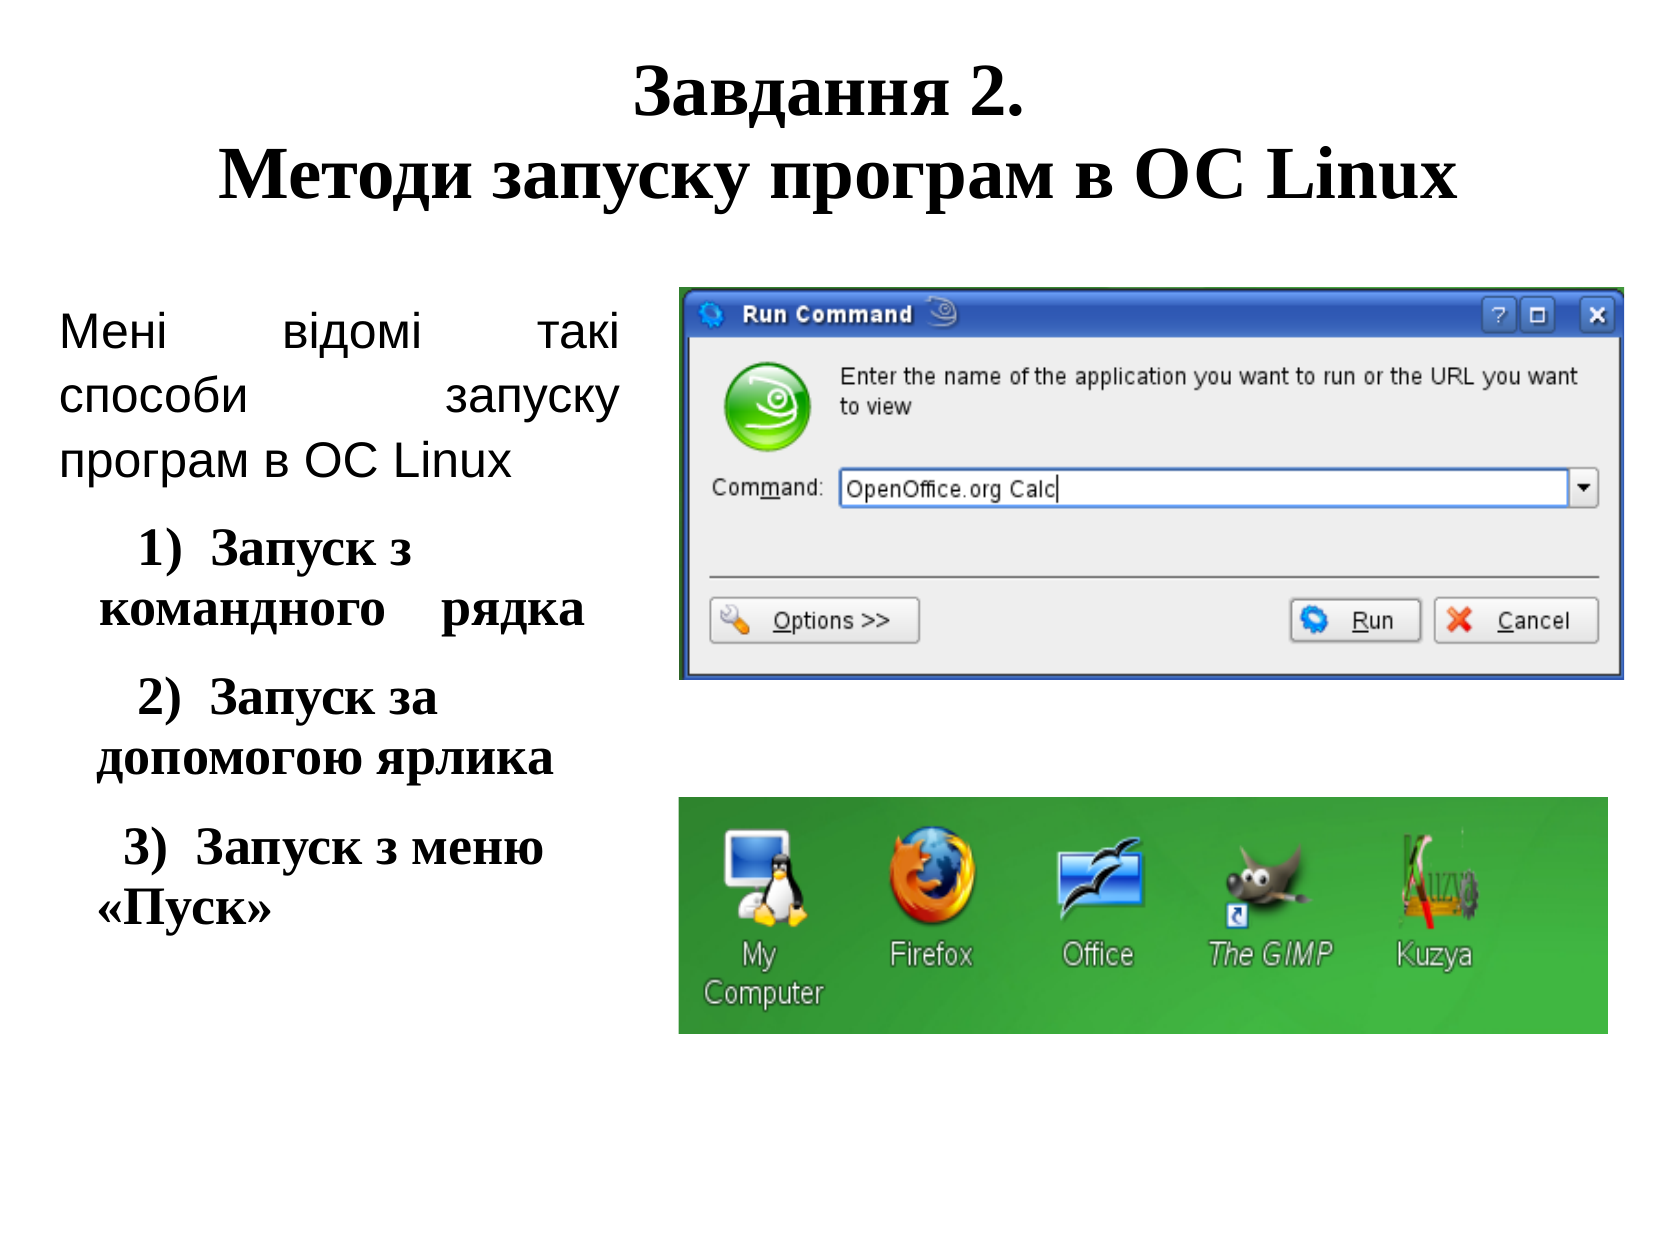

# Завдання 2. Методи запуску програм в ОС Linux
Мені відомі такі способи запуску програм в ОС Linux
 1) Запуск з командного рядка
 2) Запуск за допомогою ярлика
 3) Запуск з меню «Пуск»